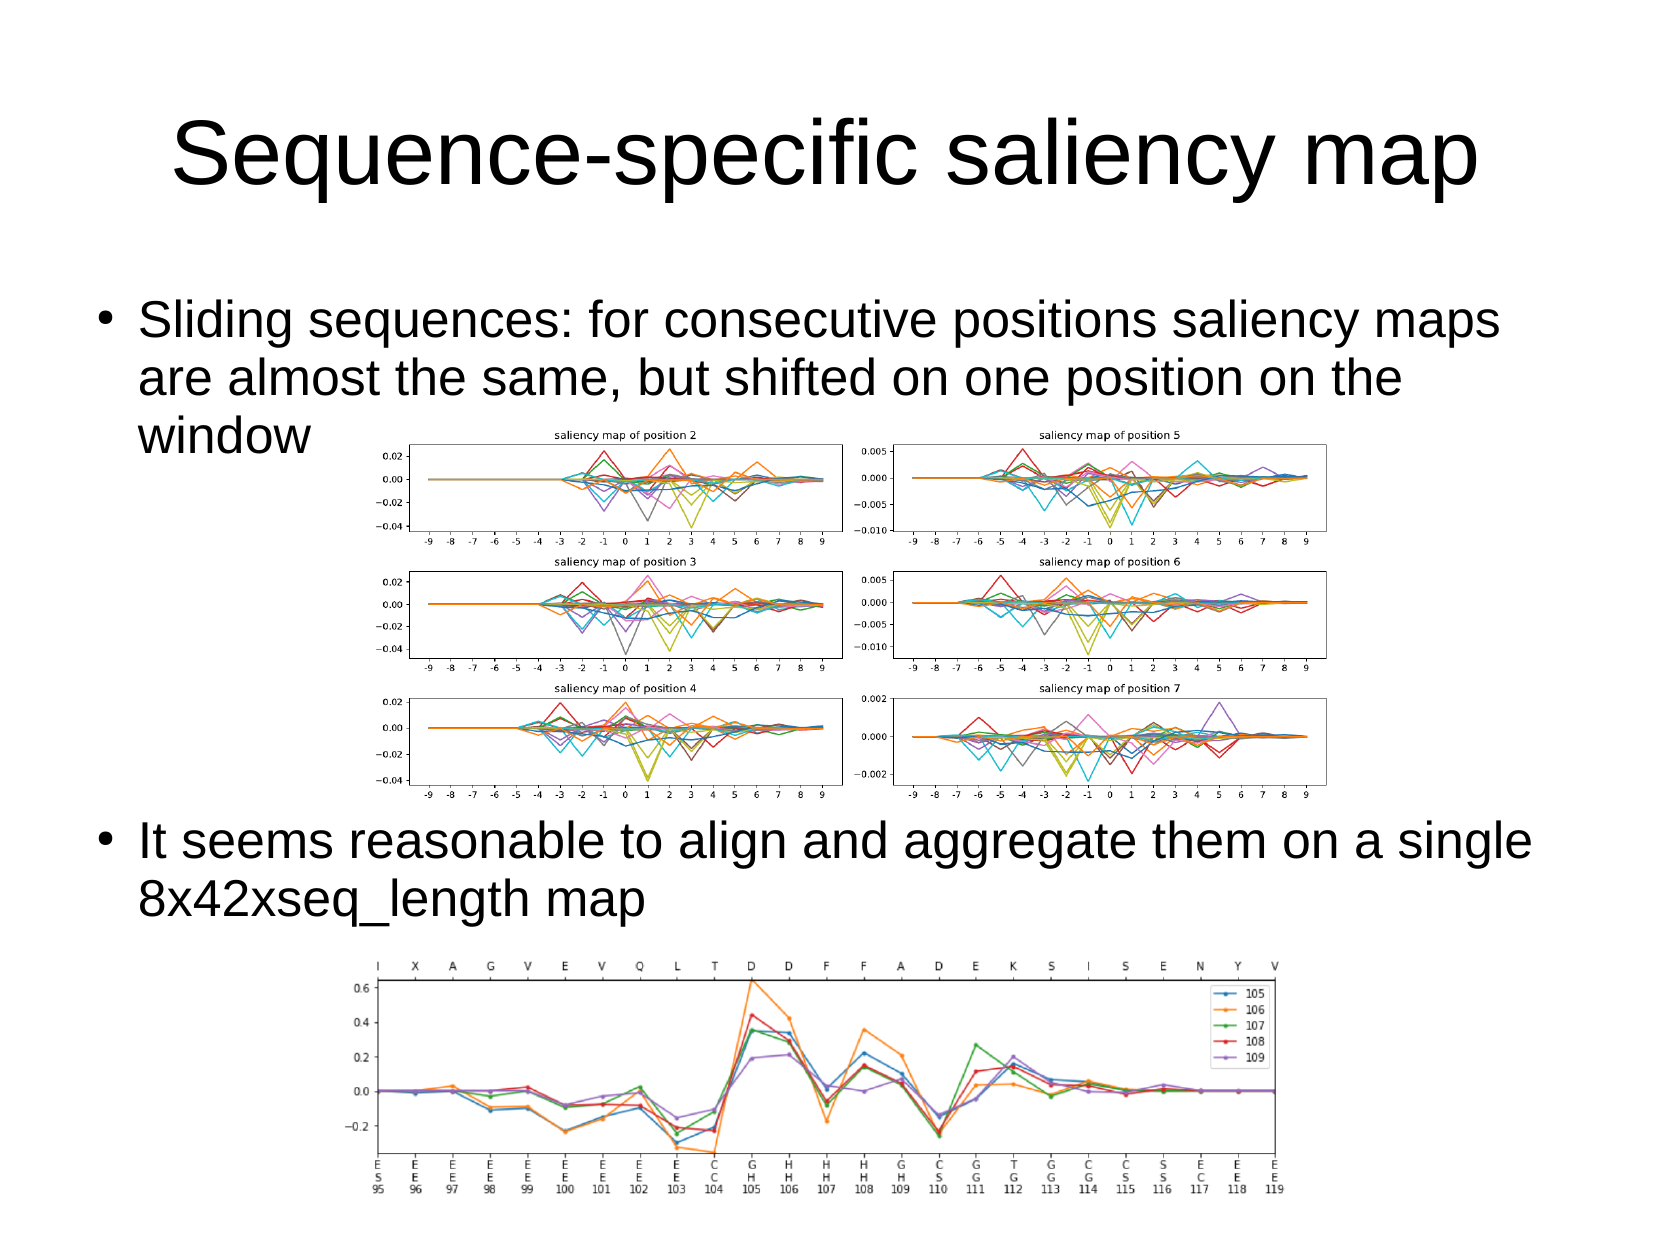

# Sequence-specific saliency map
Sliding sequences: for consecutive positions saliency maps are almost the same, but shifted on one position on the window
It seems reasonable to align and aggregate them on a single 8x42xseq_length map